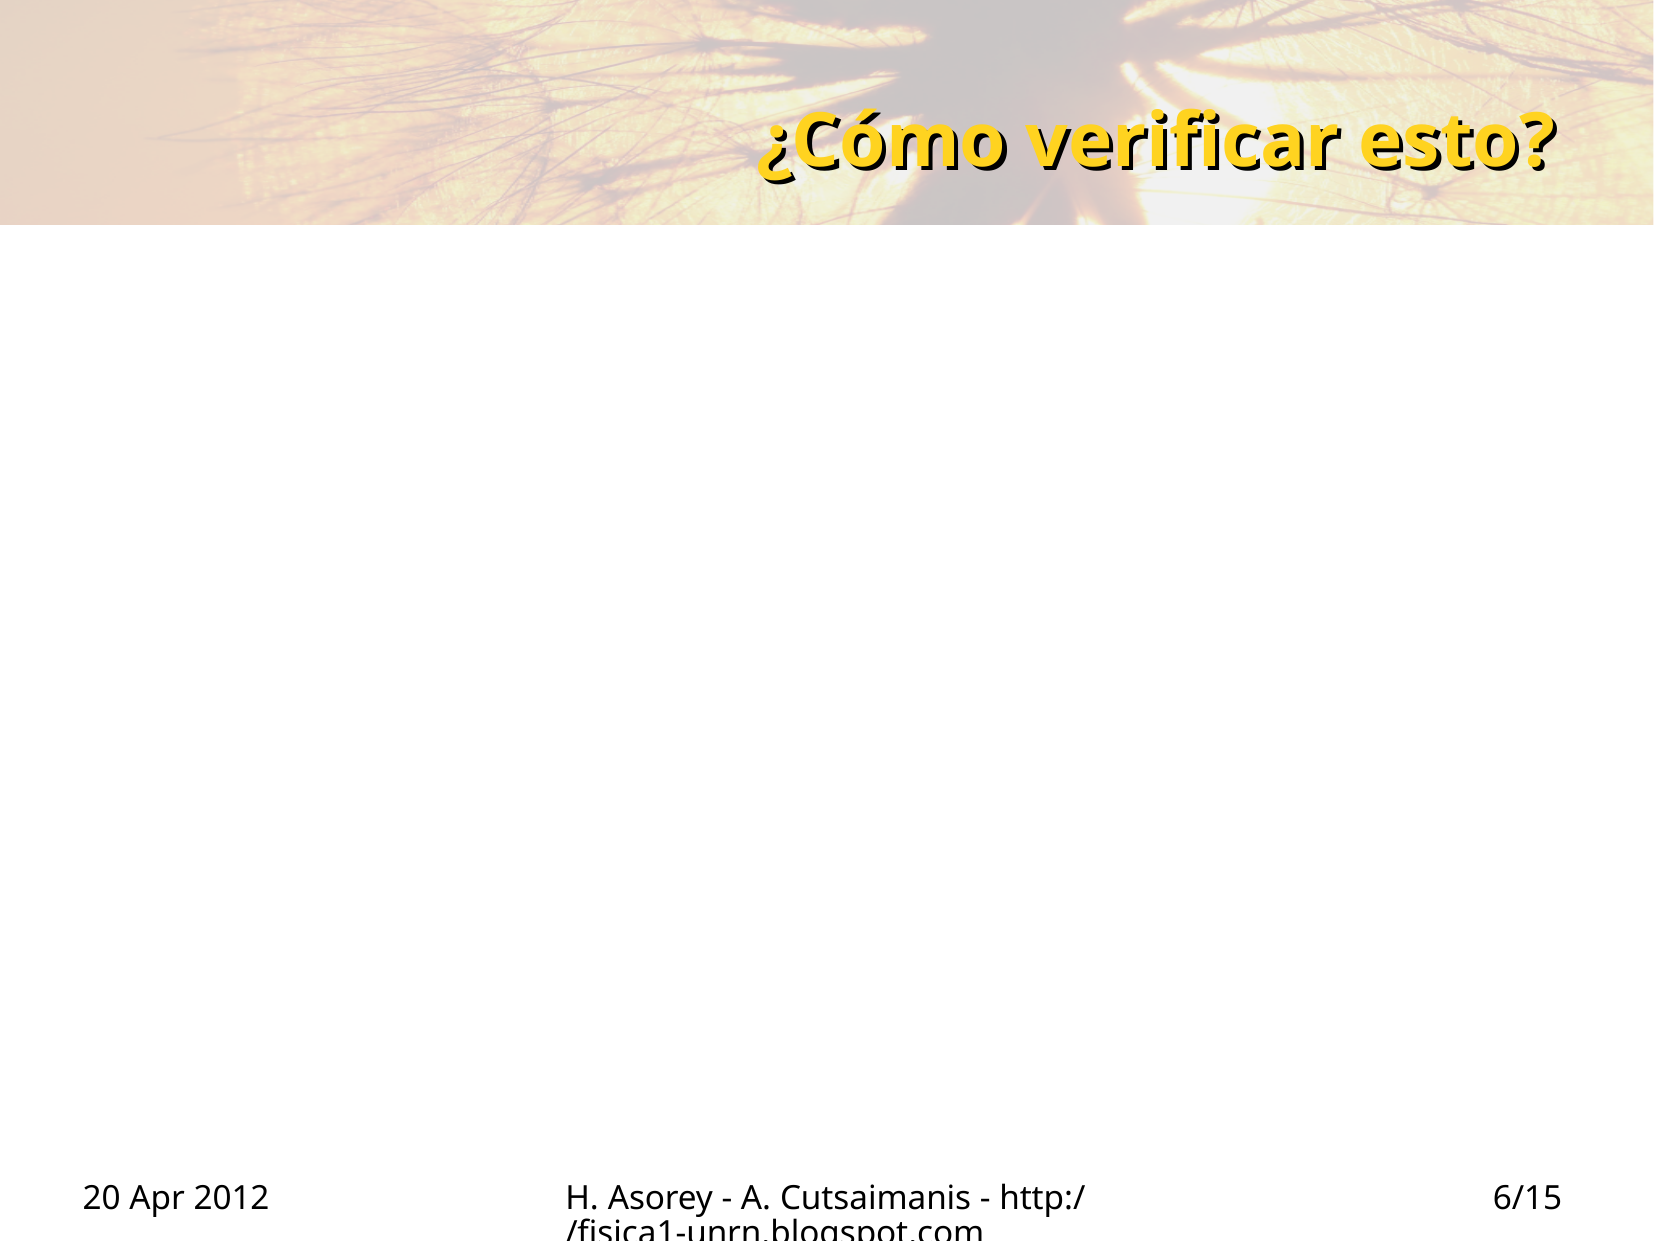

# ¿Cómo verificar esto?
20 Apr 2012
H. Asorey - A. Cutsaimanis - http://fisica1-unrn.blogspot.com
6